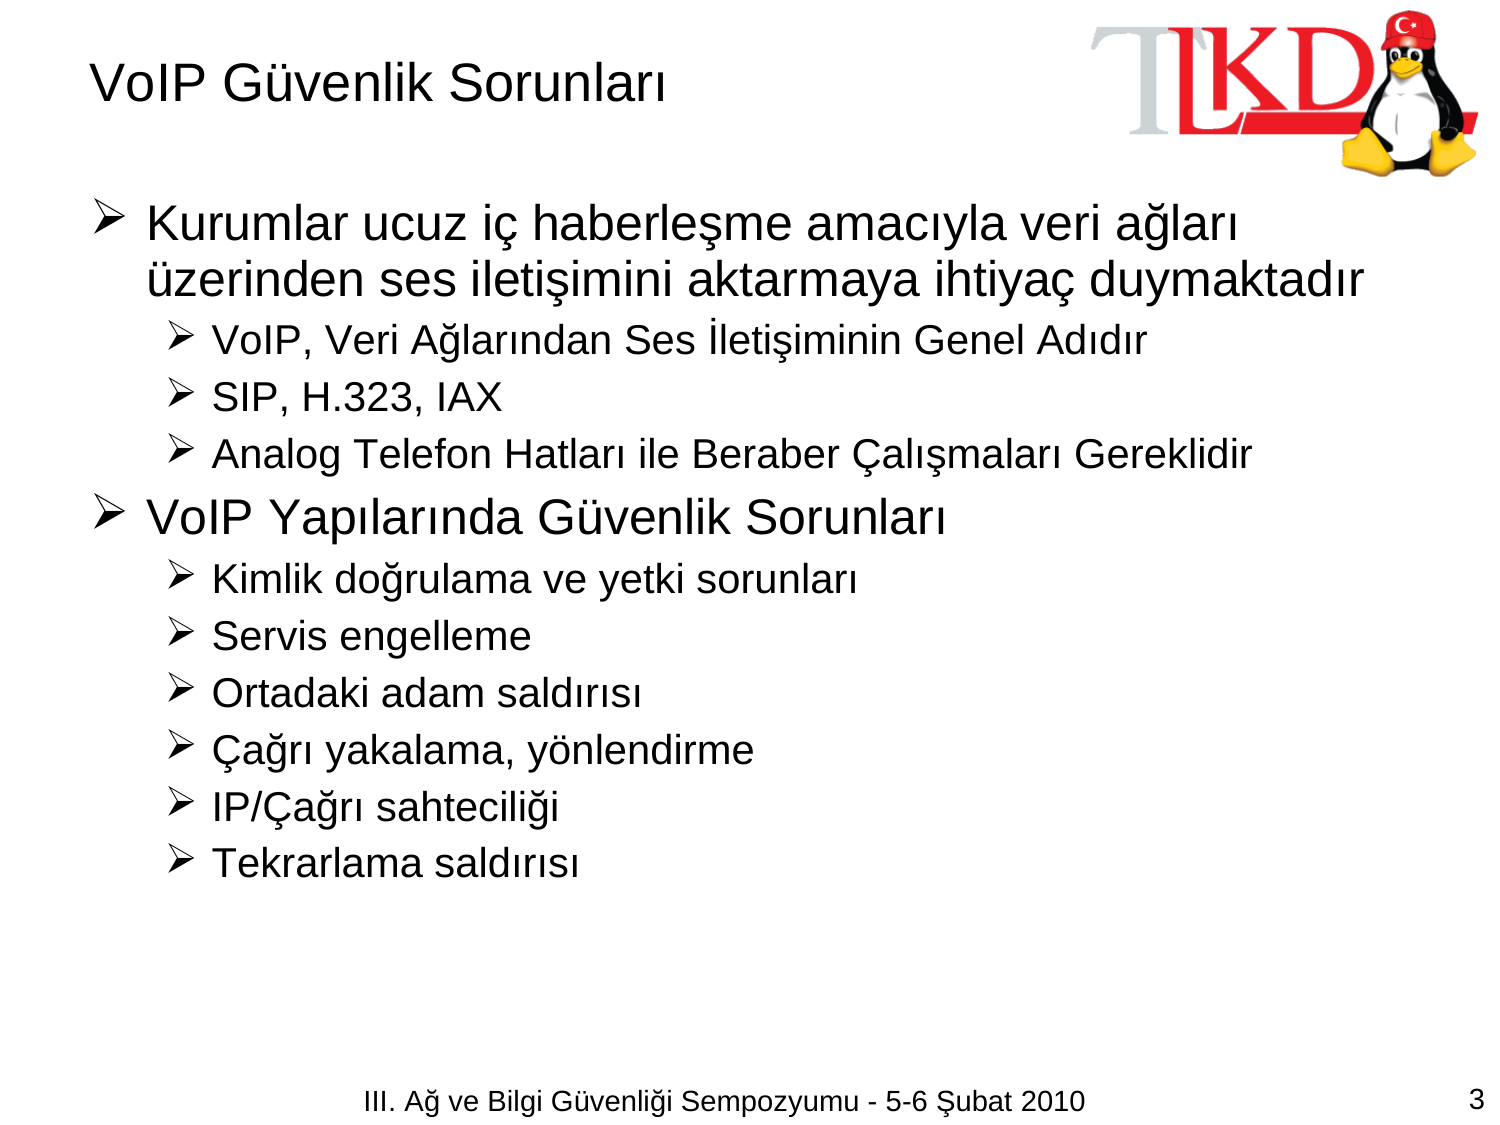

# VoIP Güvenlik Sorunları
Kurumlar ucuz iç haberleşme amacıyla veri ağları üzerinden ses iletişimini aktarmaya ihtiyaç duymaktadır
VoIP, Veri Ağlarından Ses İletişiminin Genel Adıdır
SIP, H.323, IAX
Analog Telefon Hatları ile Beraber Çalışmaları Gereklidir
VoIP Yapılarında Güvenlik Sorunları
Kimlik doğrulama ve yetki sorunları
Servis engelleme
Ortadaki adam saldırısı
Çağrı yakalama, yönlendirme
IP/Çağrı sahteciliği
Tekrarlama saldırısı
3